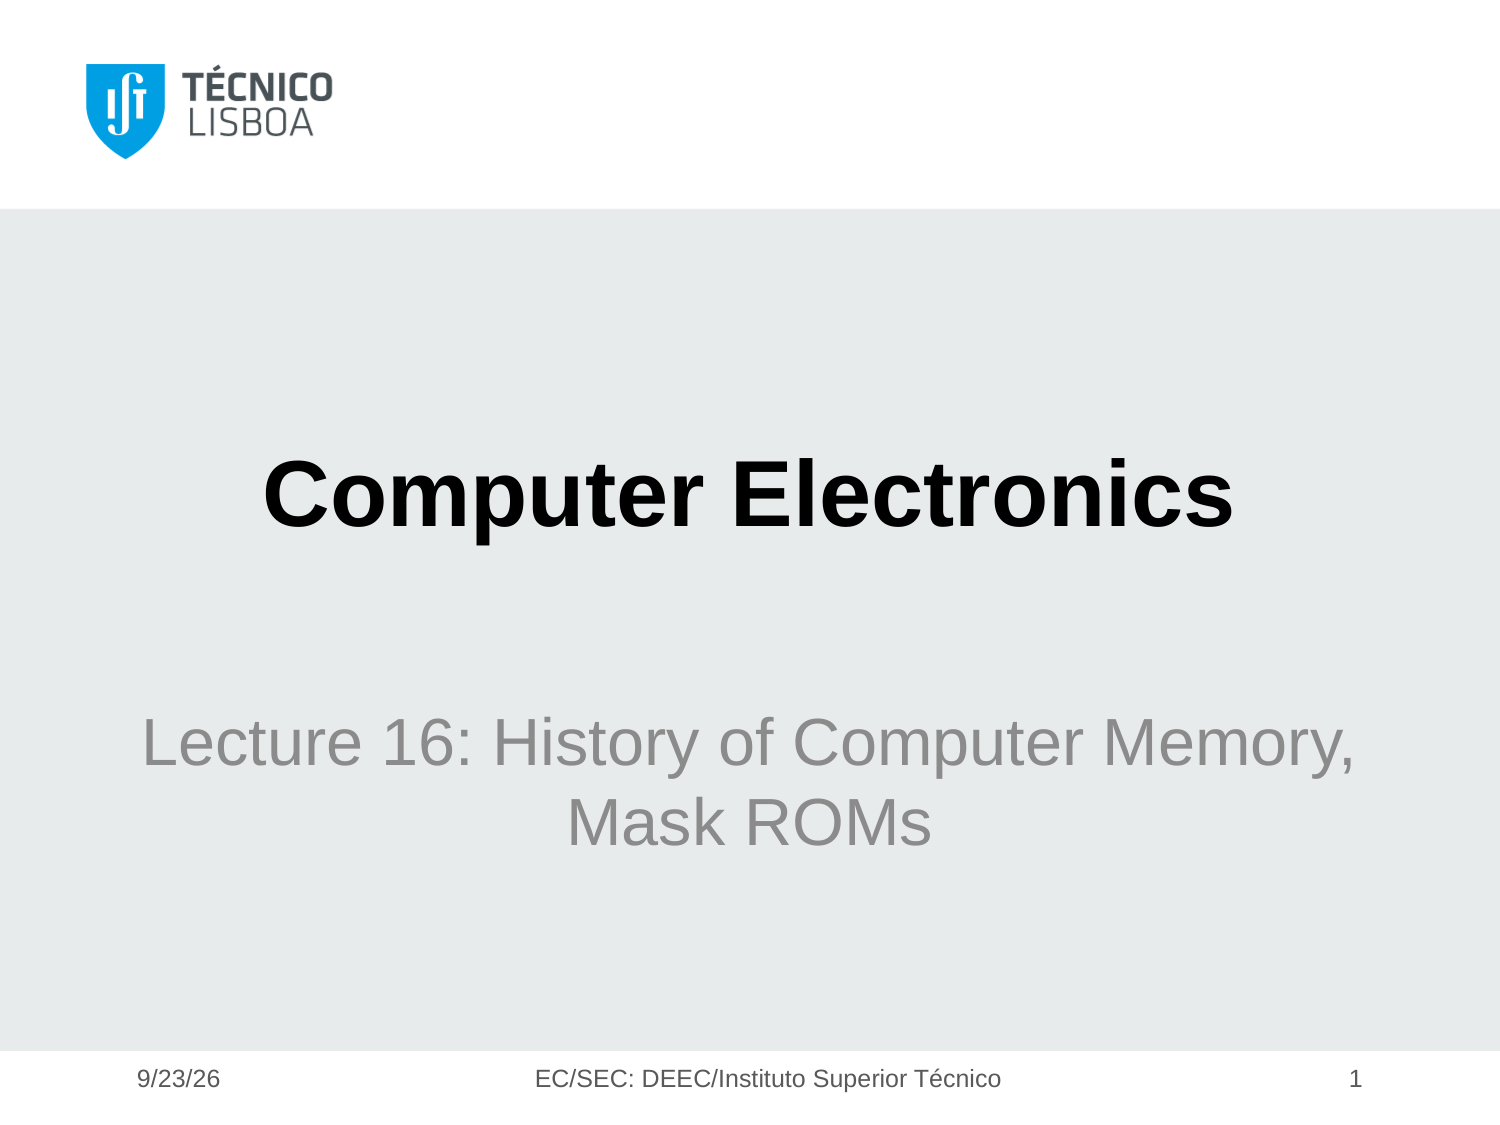

Computer Electronics
# Lecture 16: History of Computer Memory, Mask ROMs
EC/SEC: DEEC/Instituto Superior Técnico